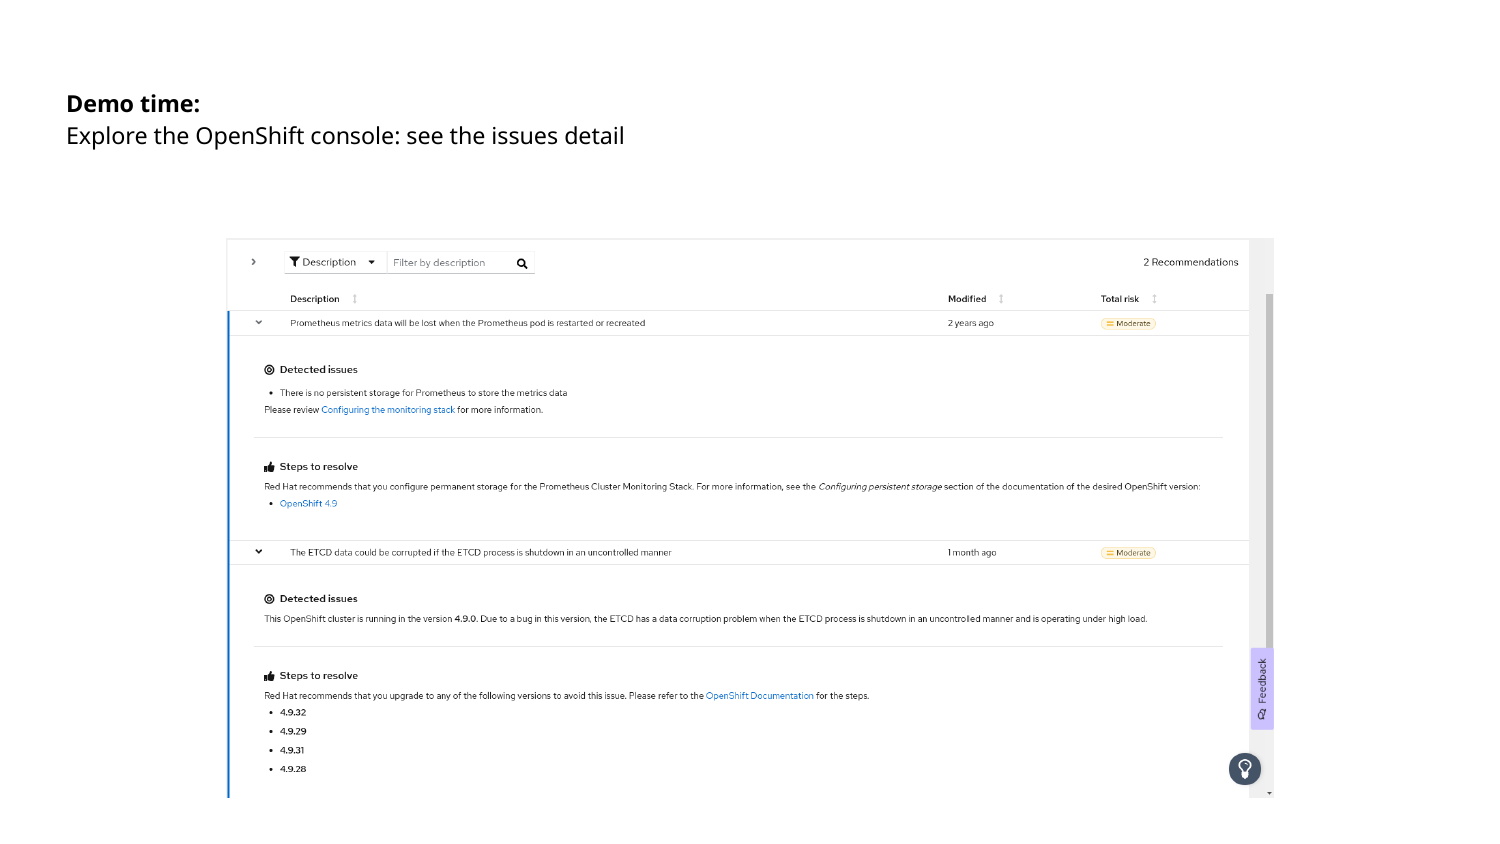

# Demo time: Explore the OpenShift console: see the issues detail